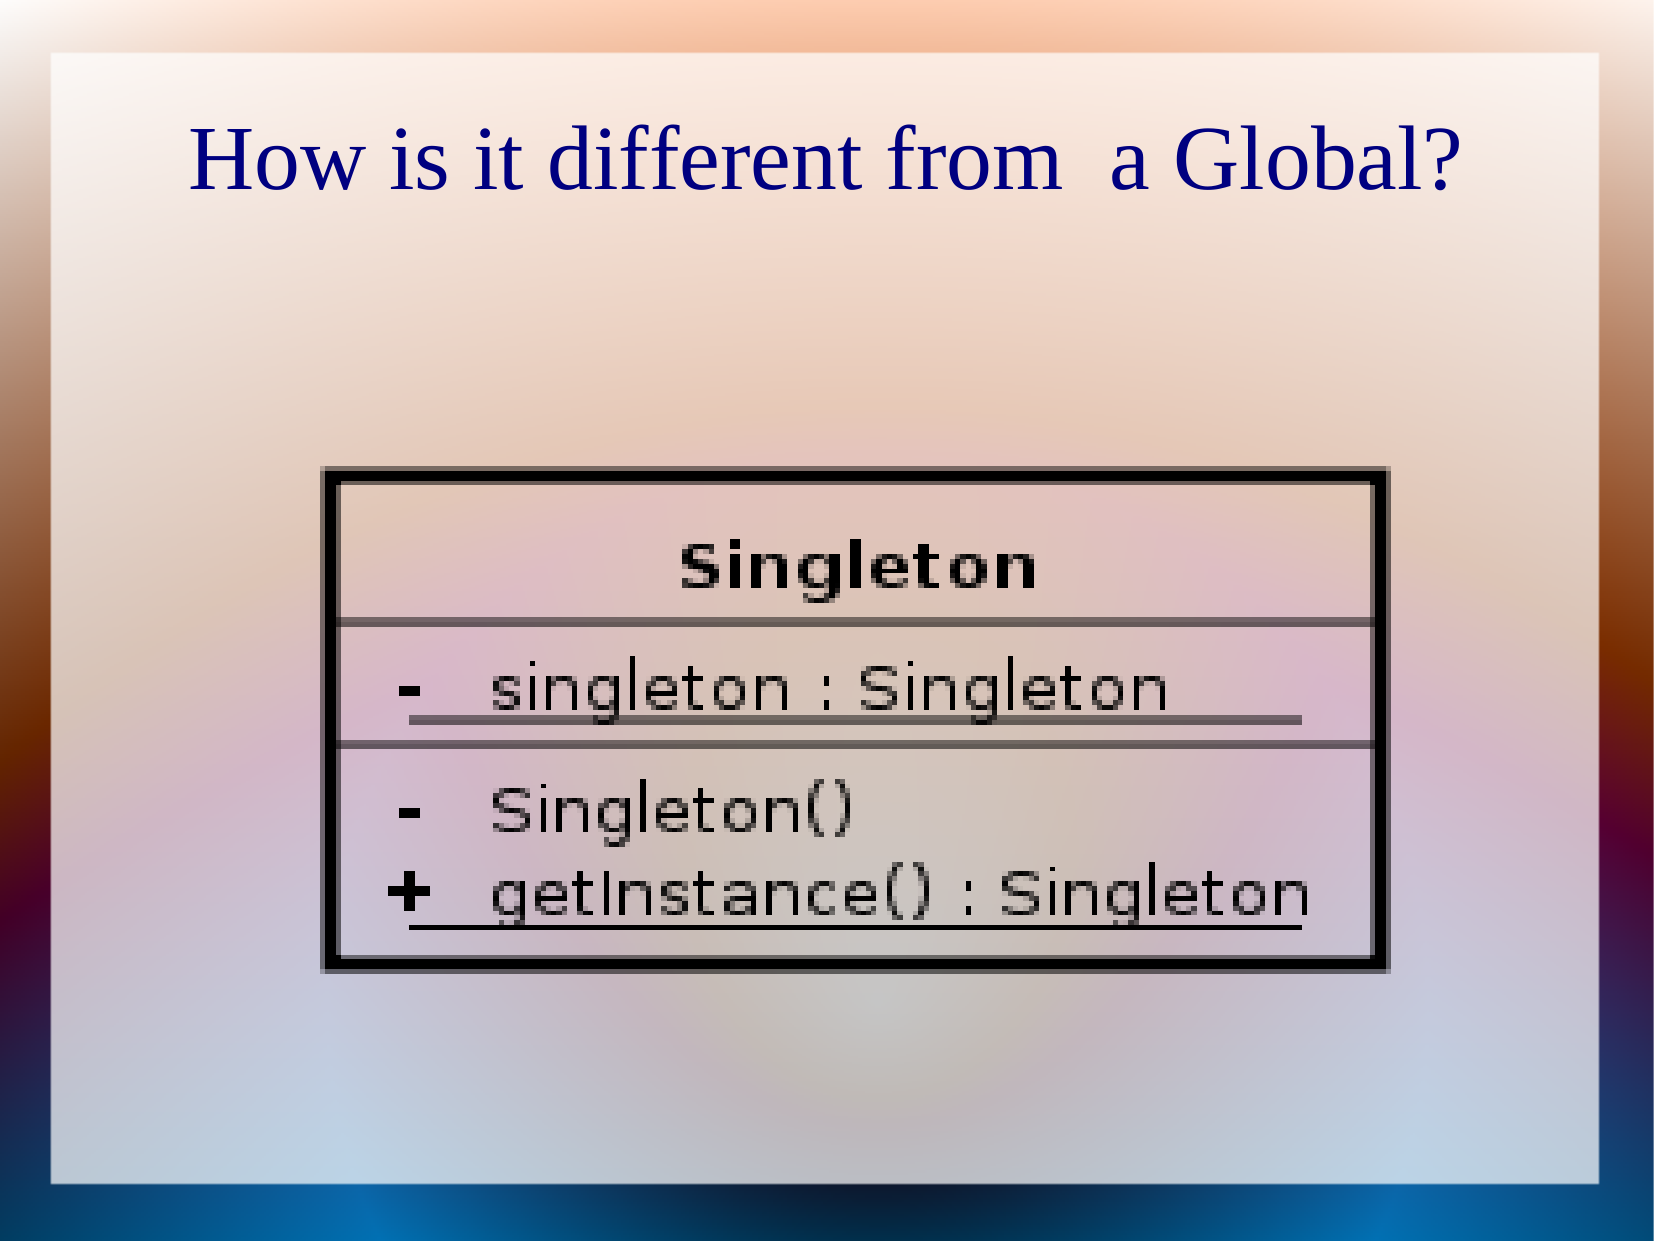

# How is it different from a Global?